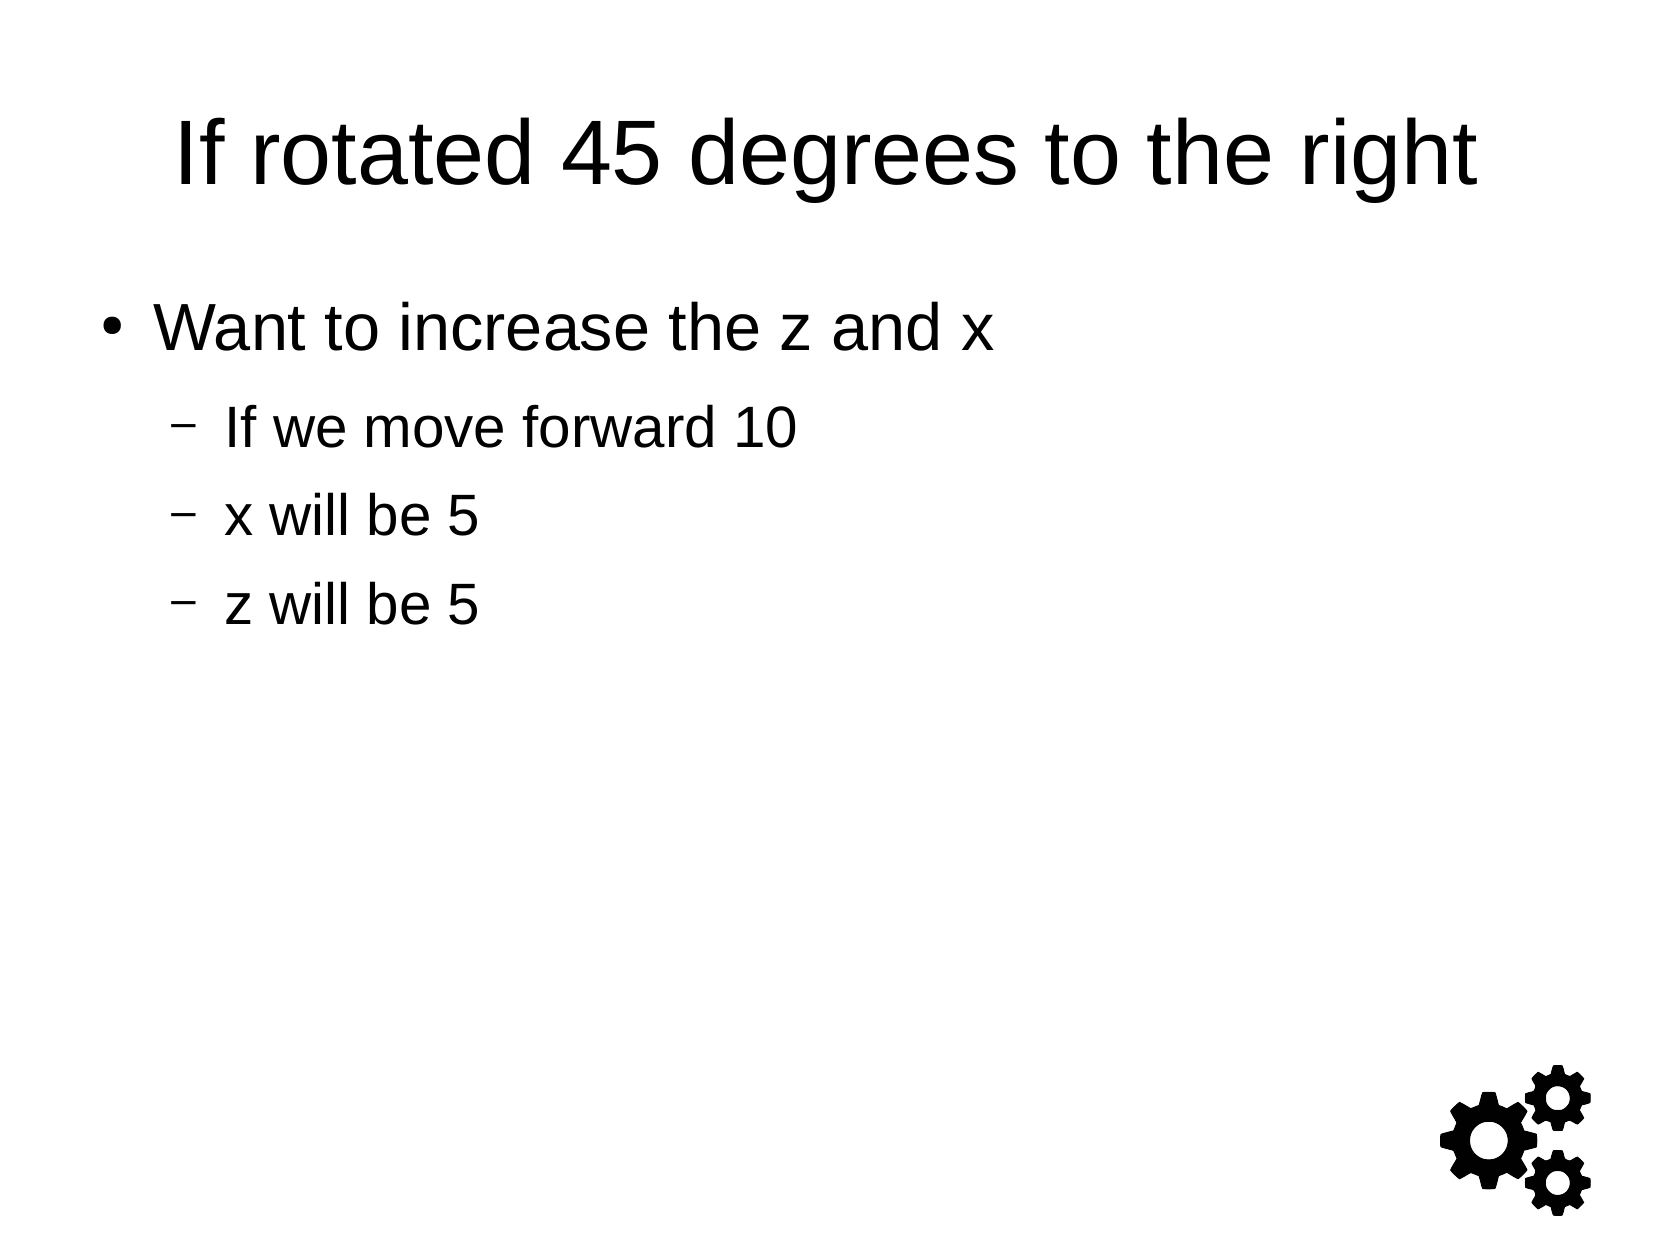

# If rotated 45 degrees to the right
Want to increase the z and x
If we move forward 10
x will be 5
z will be 5